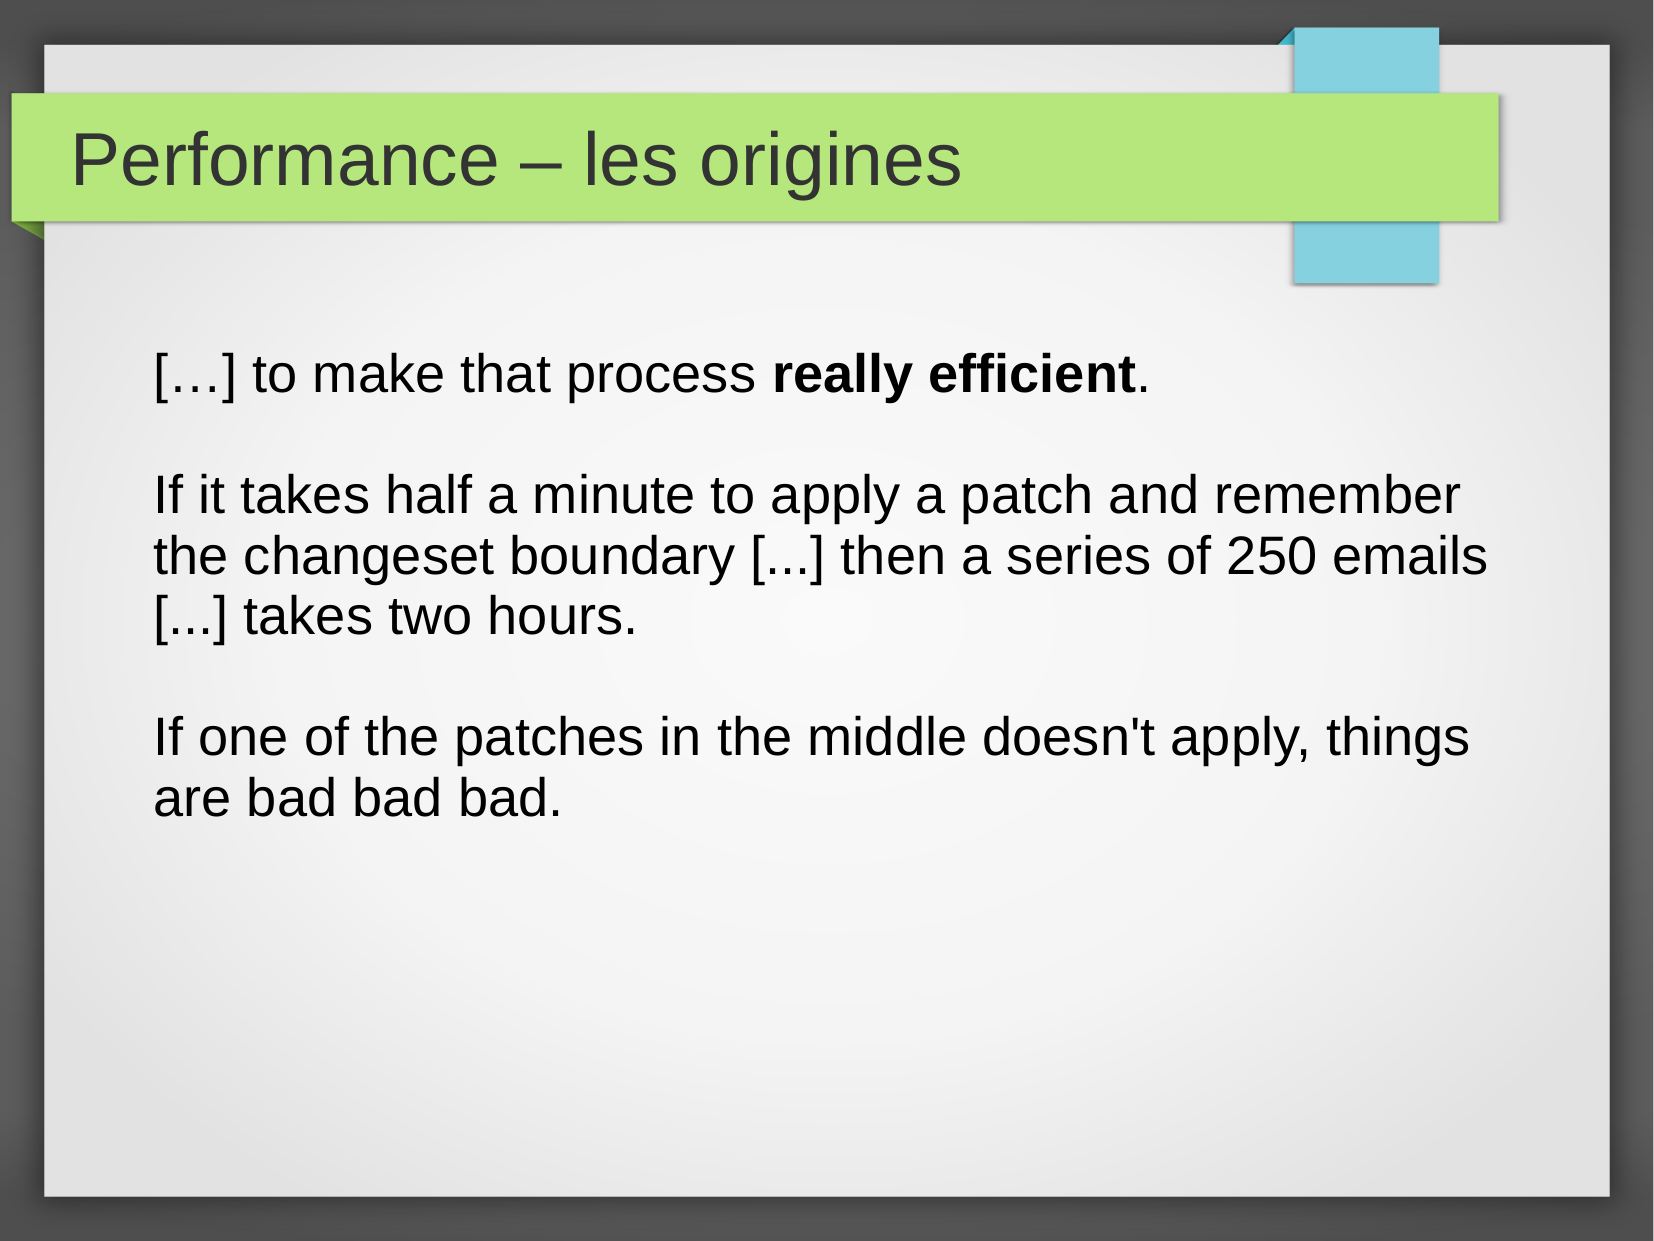

# Performance – les origines
[…] to make that process really efficient.
If it takes half a minute to apply a patch and remember the changeset boundary [...] then a series of 250 emails [...] takes two hours.
If one of the patches in the middle doesn't apply, things are bad bad bad.